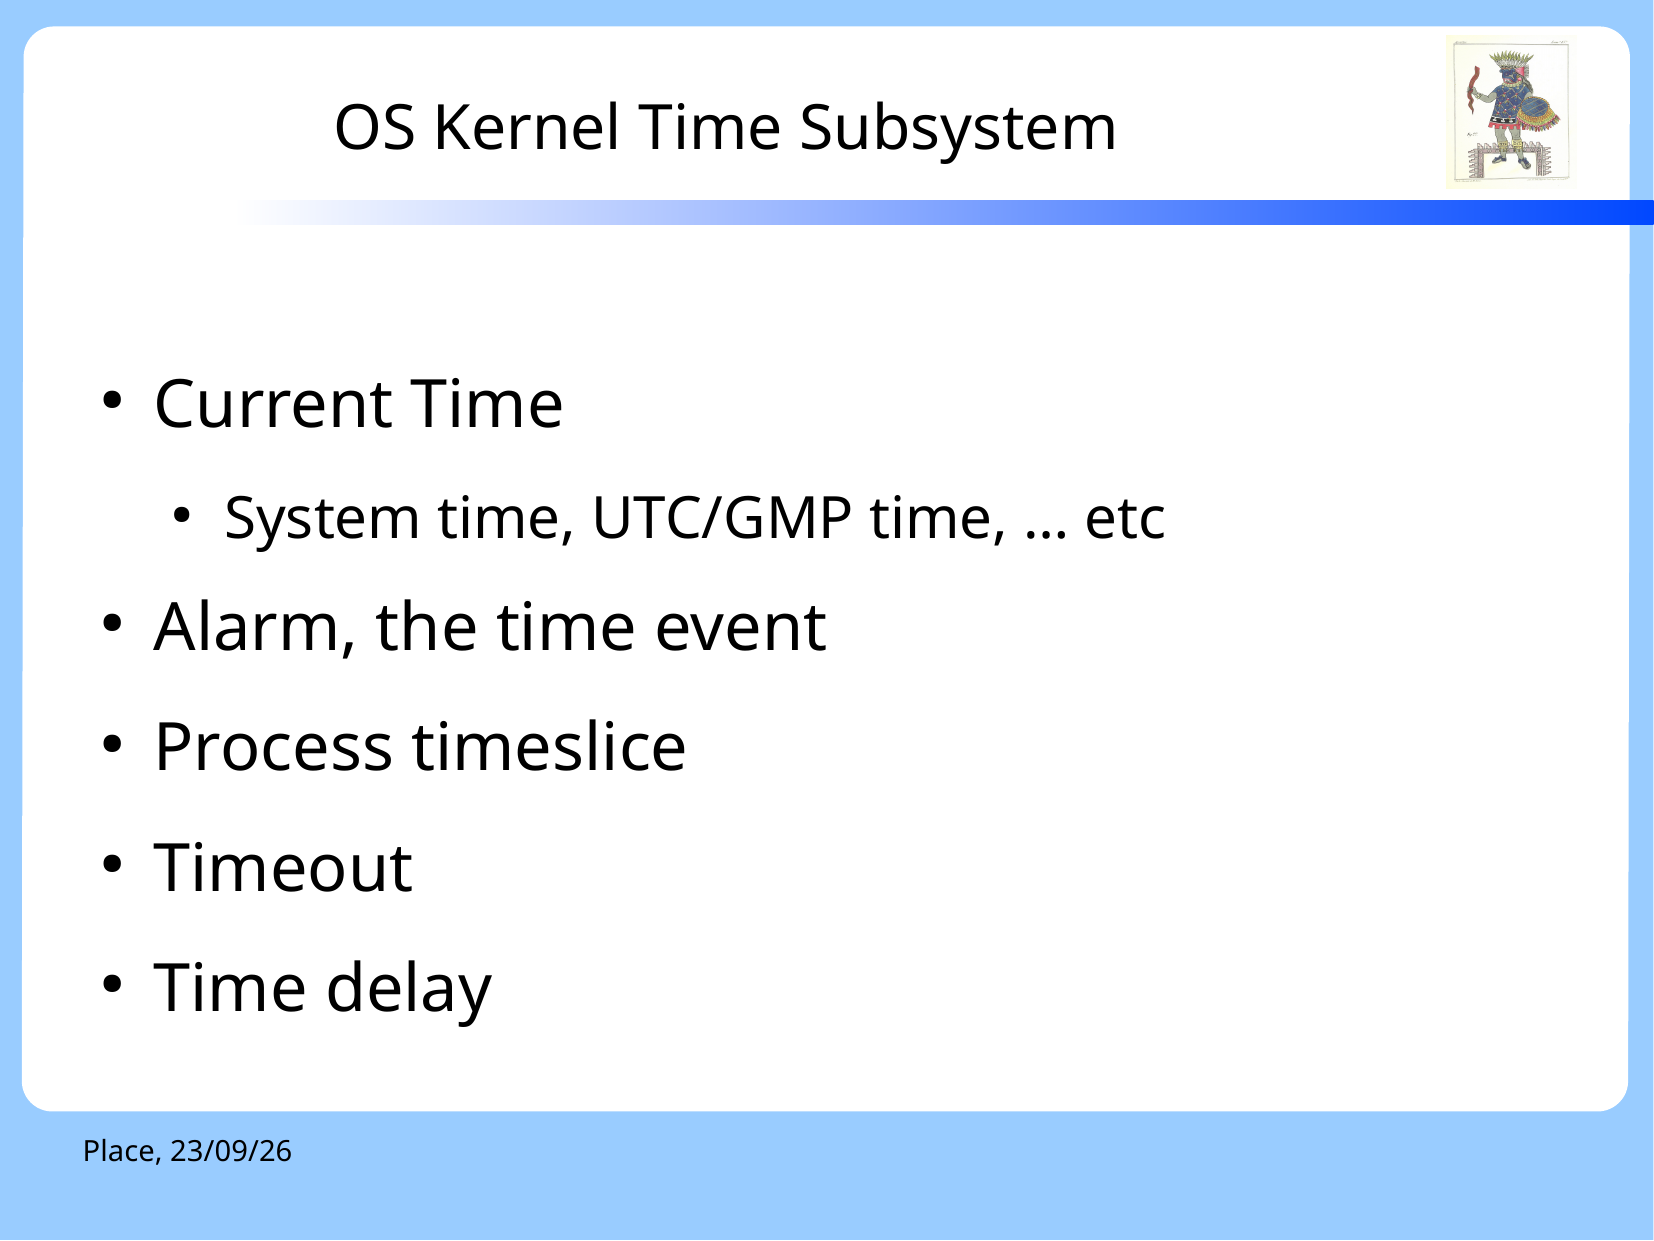

# OS Kernel Time Subsystem
Current Time
System time, UTC/GMP time, … etc
Alarm, the time event
Process timeslice
Timeout
Time delay